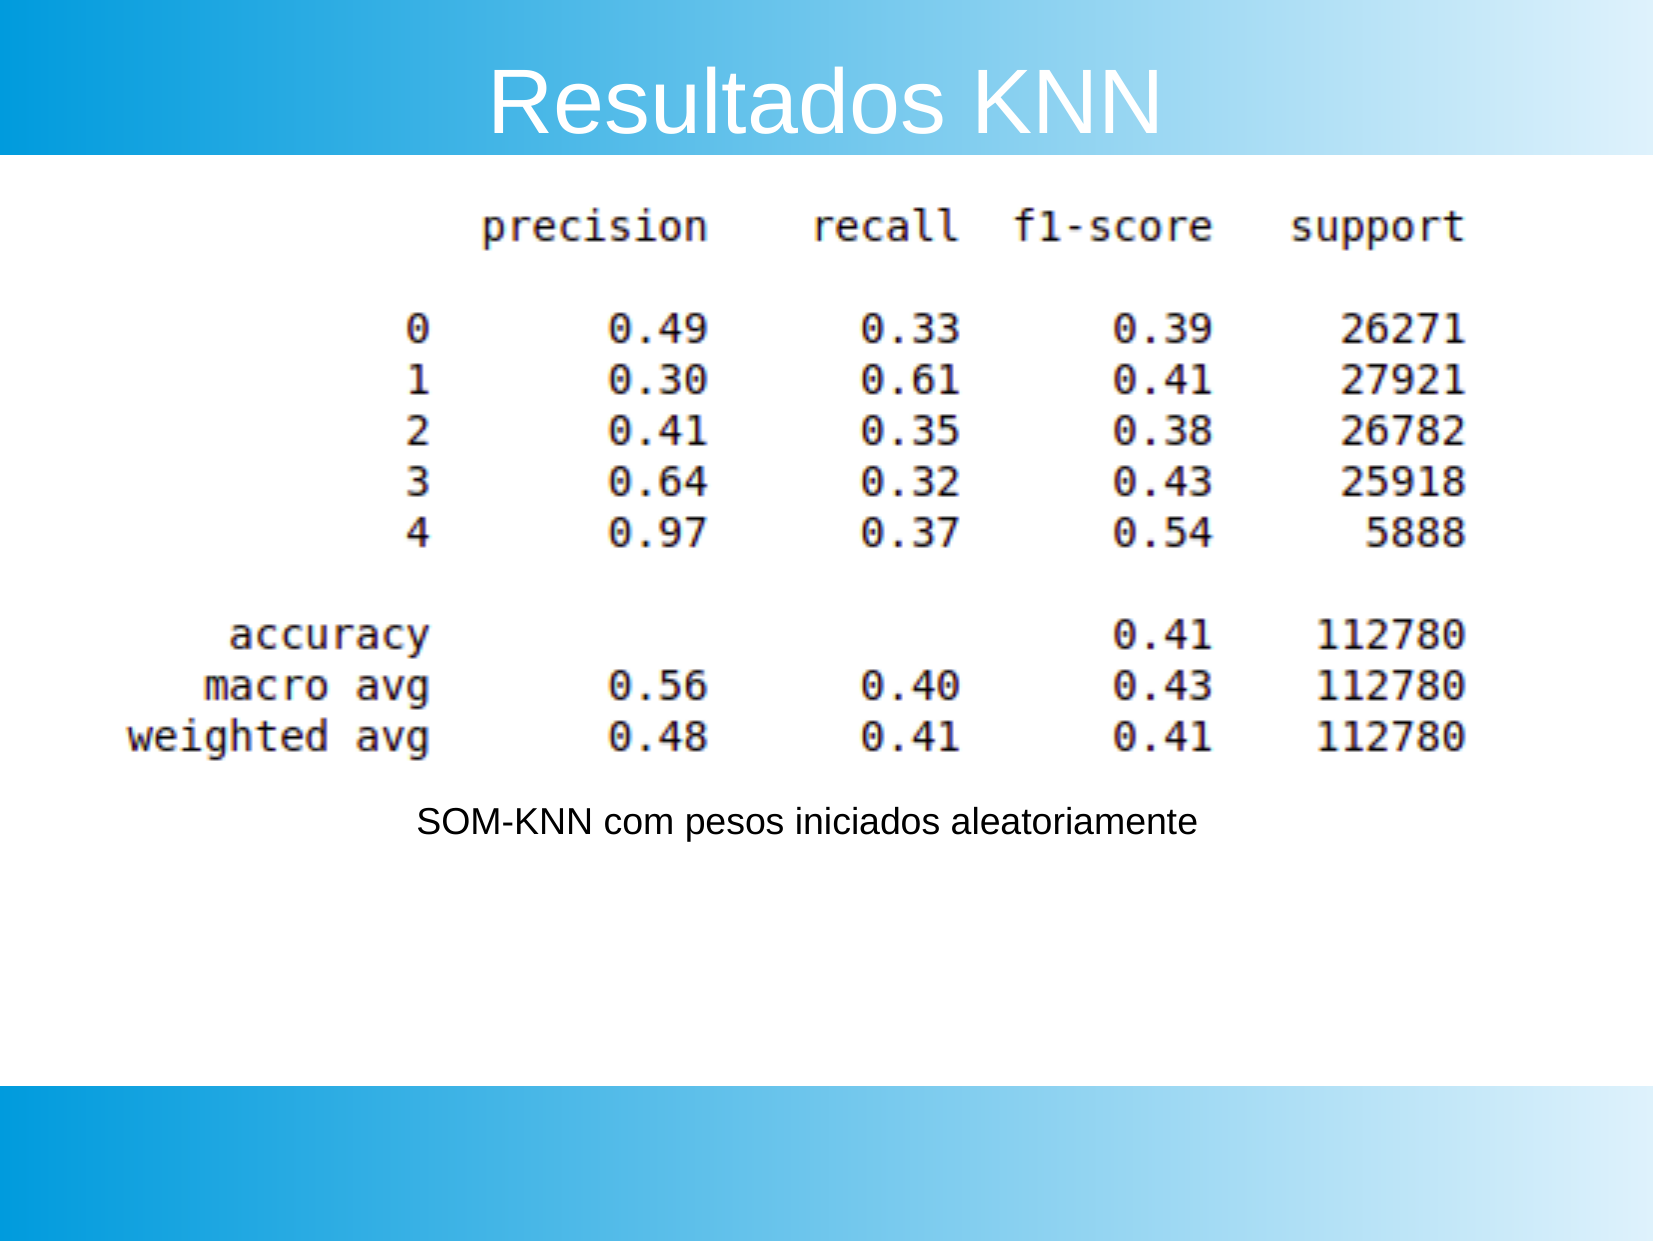

# Resultados KNN
SOM-KNN com pesos iniciados aleatoriamente